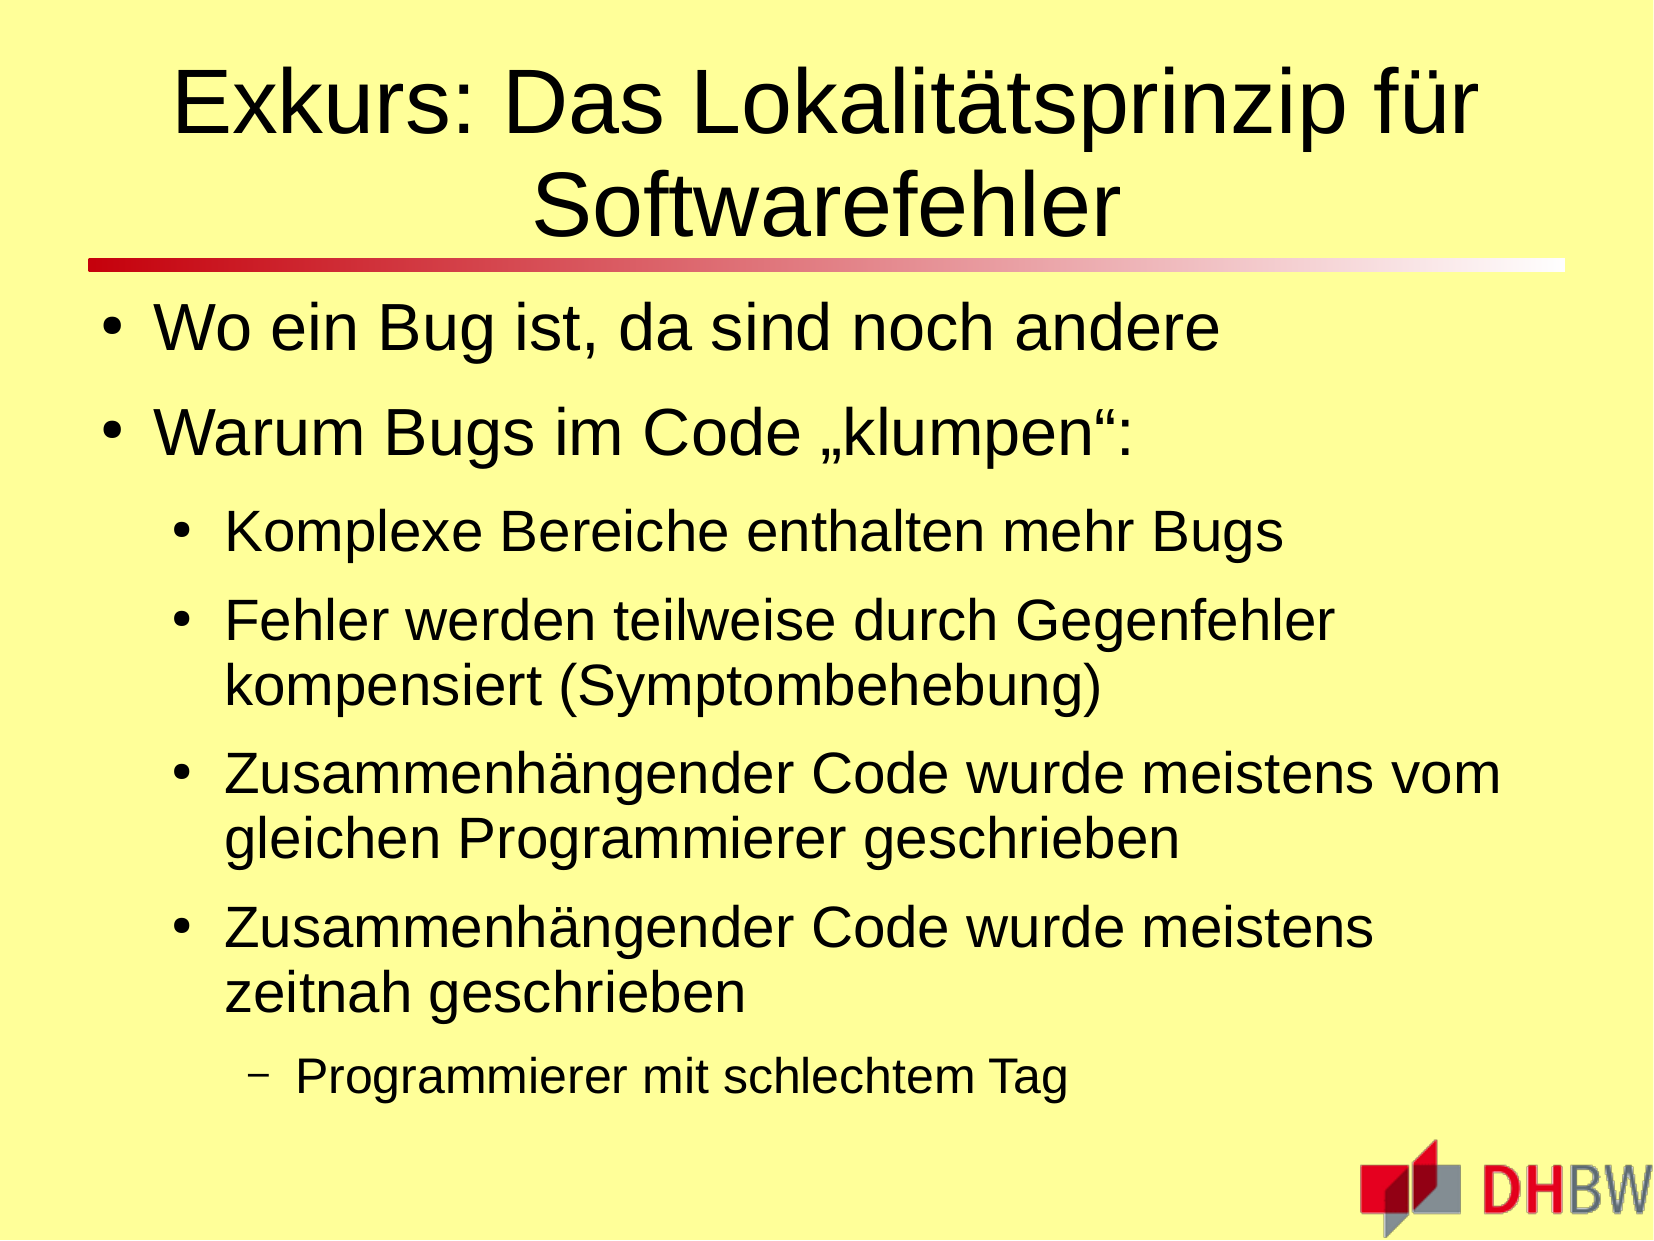

# Exkurs: Das Lokalitätsprinzip für Softwarefehler
Wo ein Bug ist, da sind noch andere
Warum Bugs im Code „klumpen“:
Komplexe Bereiche enthalten mehr Bugs
Fehler werden teilweise durch Gegenfehler kompensiert (Symptombehebung)
Zusammenhängender Code wurde meistens vom gleichen Programmierer geschrieben
Zusammenhängender Code wurde meistens zeitnah geschrieben
Programmierer mit schlechtem Tag